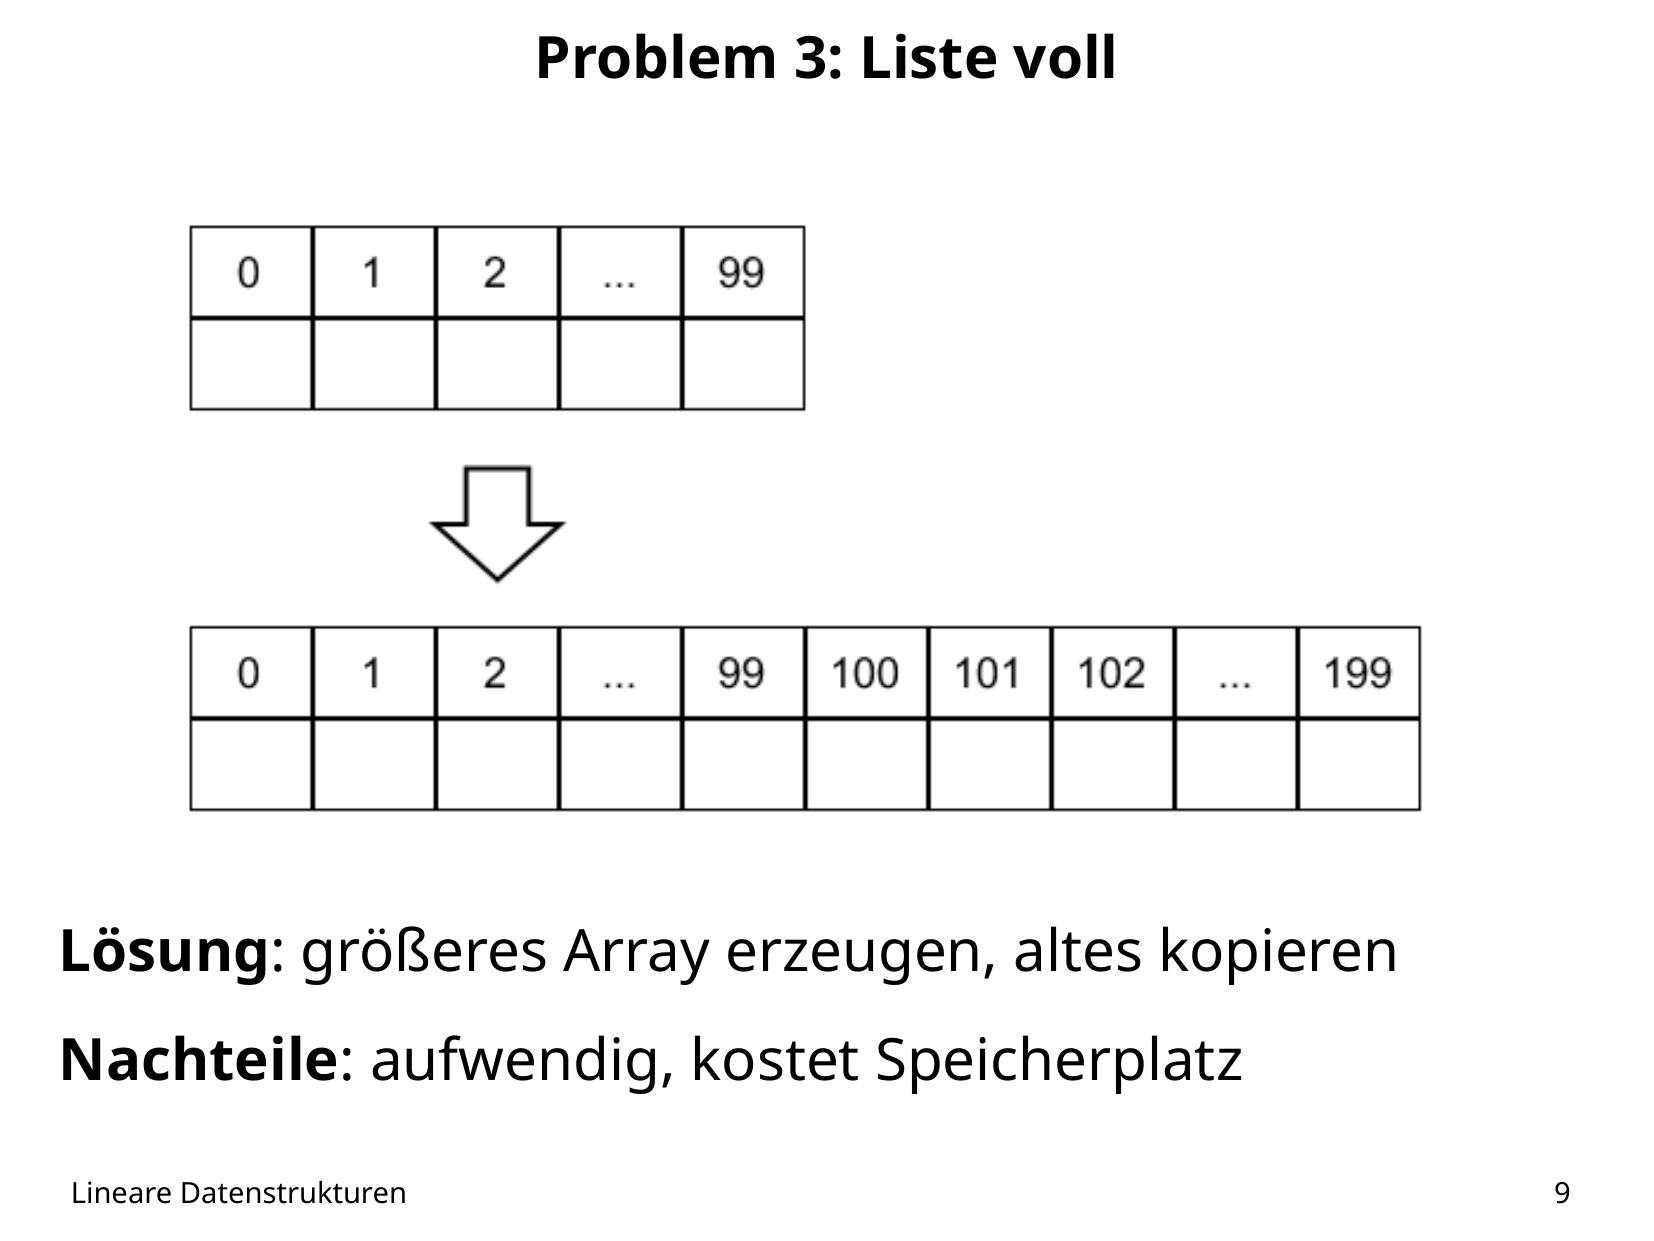

# Problem 3: Liste voll
Lösung: größeres Array erzeugen, altes kopieren
Nachteile: aufwendig, kostet Speicherplatz
Lineare Datenstrukturen
9